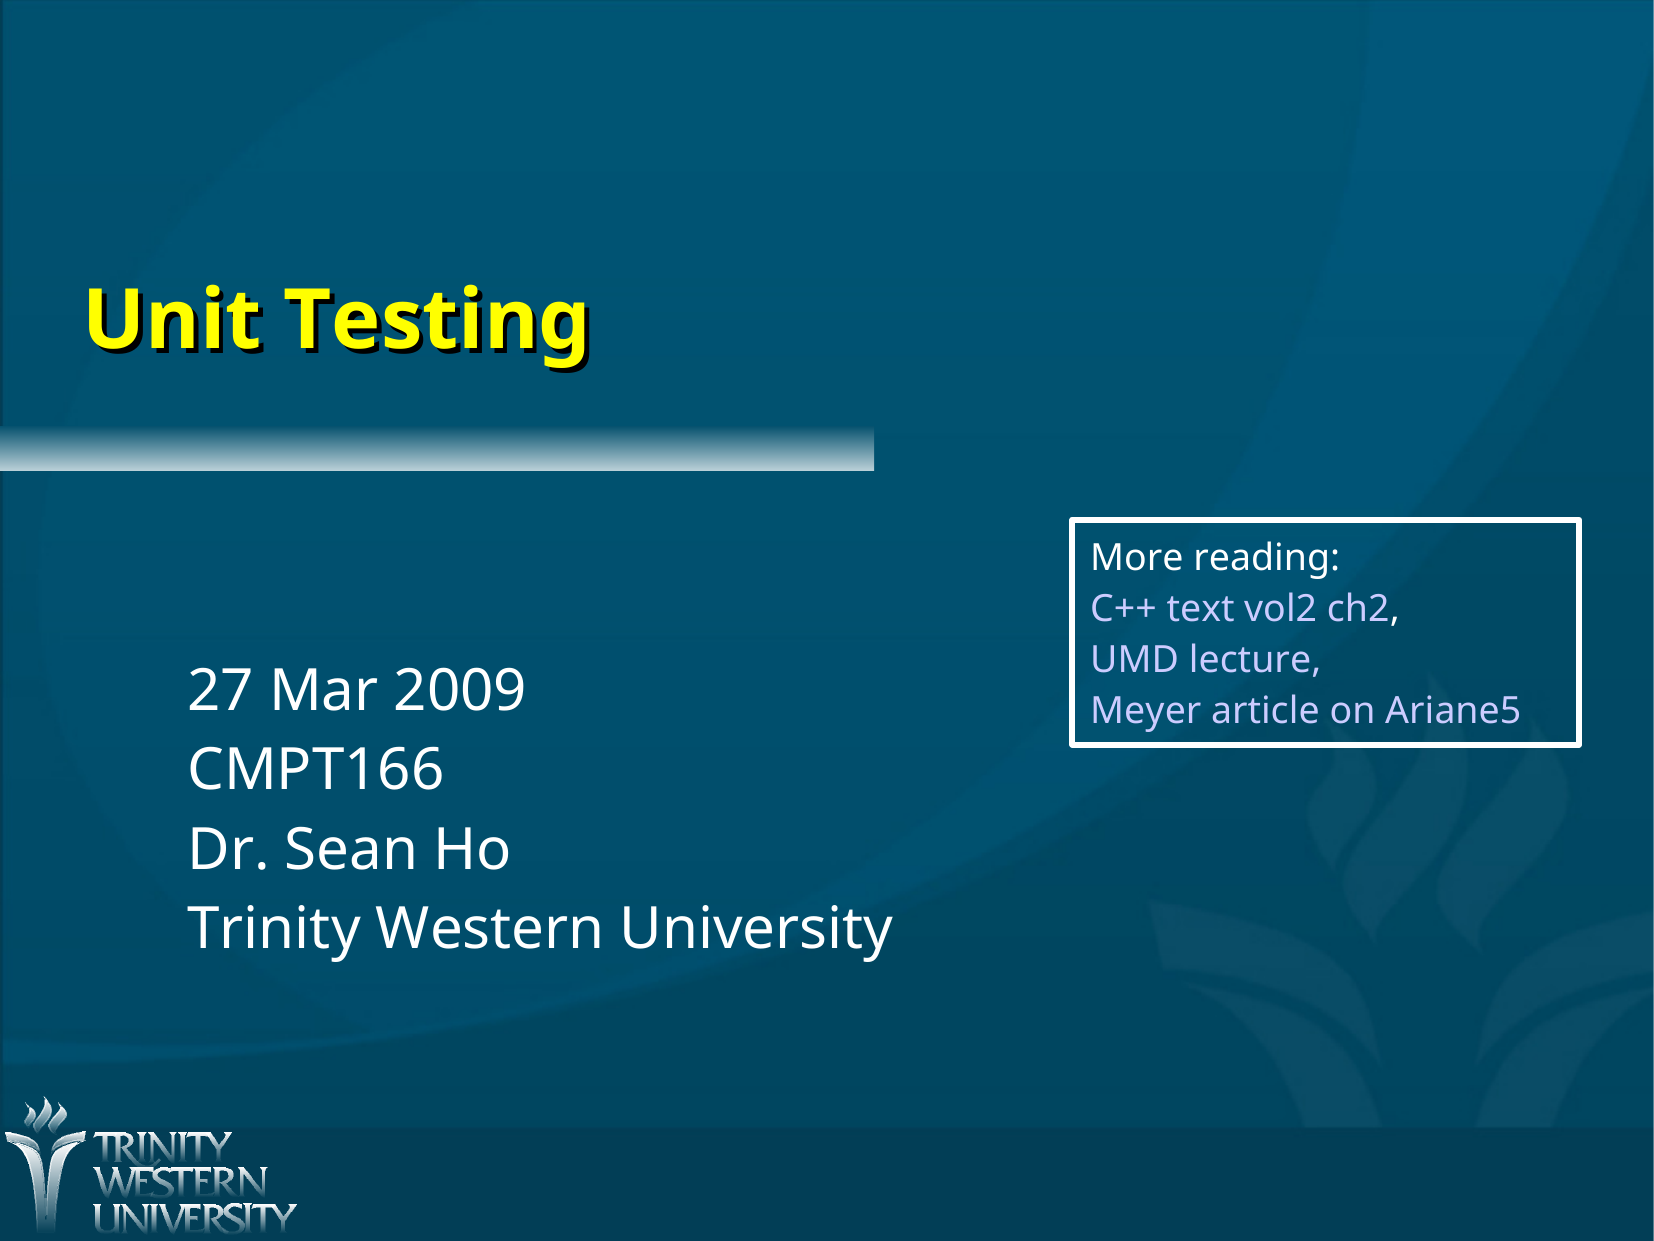

# Unit Testing
27 Mar 2009
CMPT166
Dr. Sean Ho
Trinity Western University
More reading:
C++ text vol2 ch2,
UMD lecture,
Meyer article on Ariane5